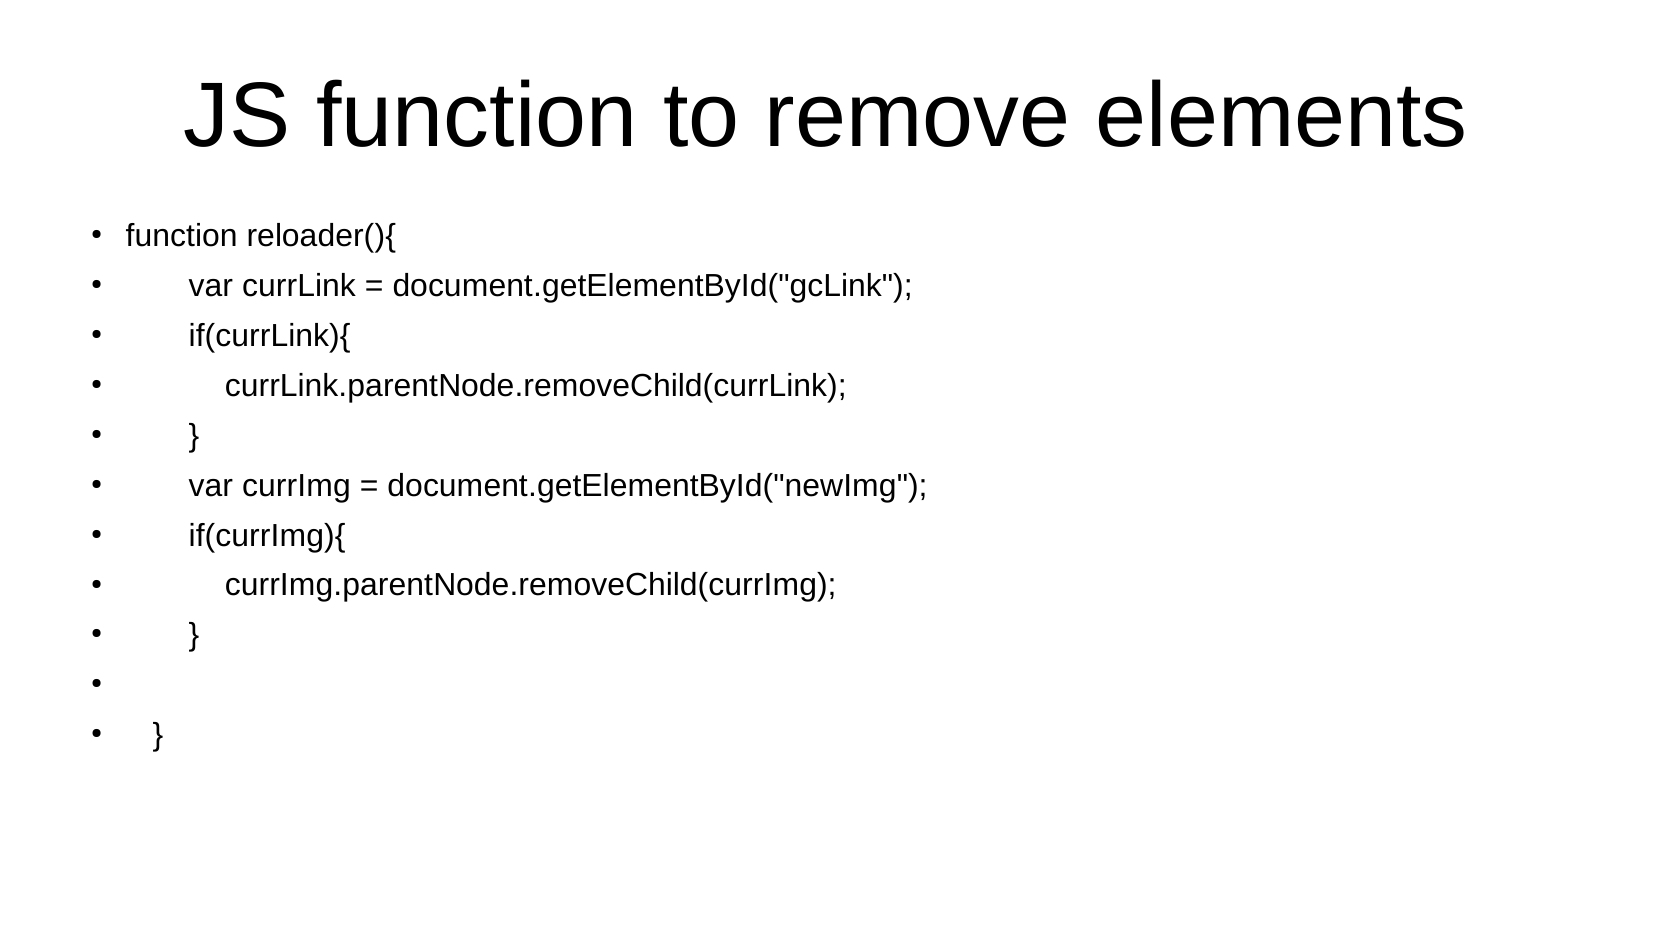

# JS function to remove elements
 function reloader(){
 var currLink = document.getElementById("gcLink");
 if(currLink){
 currLink.parentNode.removeChild(currLink);
 }
 var currImg = document.getElementById("newImg");
 if(currImg){
 currImg.parentNode.removeChild(currImg);
 }
 }